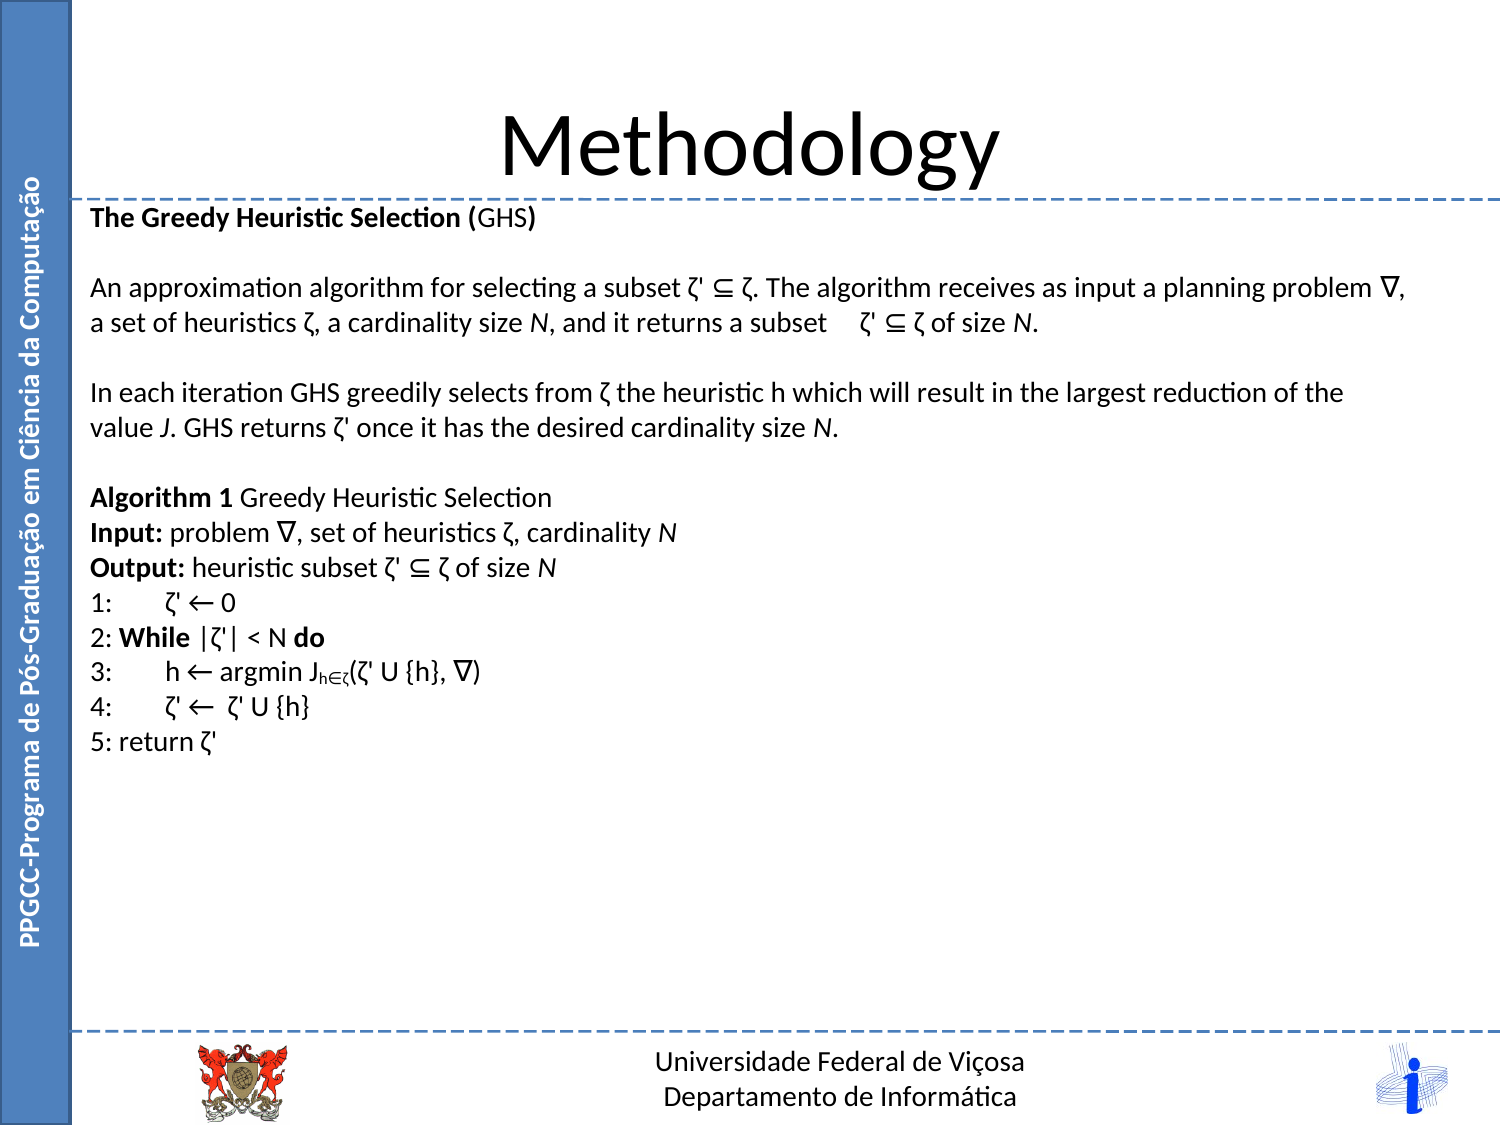

Methodology
The Greedy Heuristic Selection (GHS)
An approximation algorithm for selecting a subset ζ' ⊆ ζ. The algorithm receives as input a planning problem ∇, a set of heuristics ζ, a cardinality size N, and it returns a subset ζ' ⊆ ζ of size N.
In each iteration GHS greedily selects from ζ the heuristic h which will result in the largest reduction of the value J. GHS returns ζ' once it has the desired cardinality size N.
Algorithm 1 Greedy Heuristic Selection
Input: problem ∇, set of heuristics ζ, cardinality N
Output: heuristic subset ζ' ⊆ ζ of size N
1:	ζ' ← 0
2: While |ζ'| < N do
3:	h ← argmin Jh∈ζ(ζ' U {h}, ∇)
4:	ζ' ← ζ' U {h}
5: return ζ'
PPGCC-Programa de Pós-Graduação em Ciência da Computação
Universidade Federal de Viçosa
Departamento de Informática